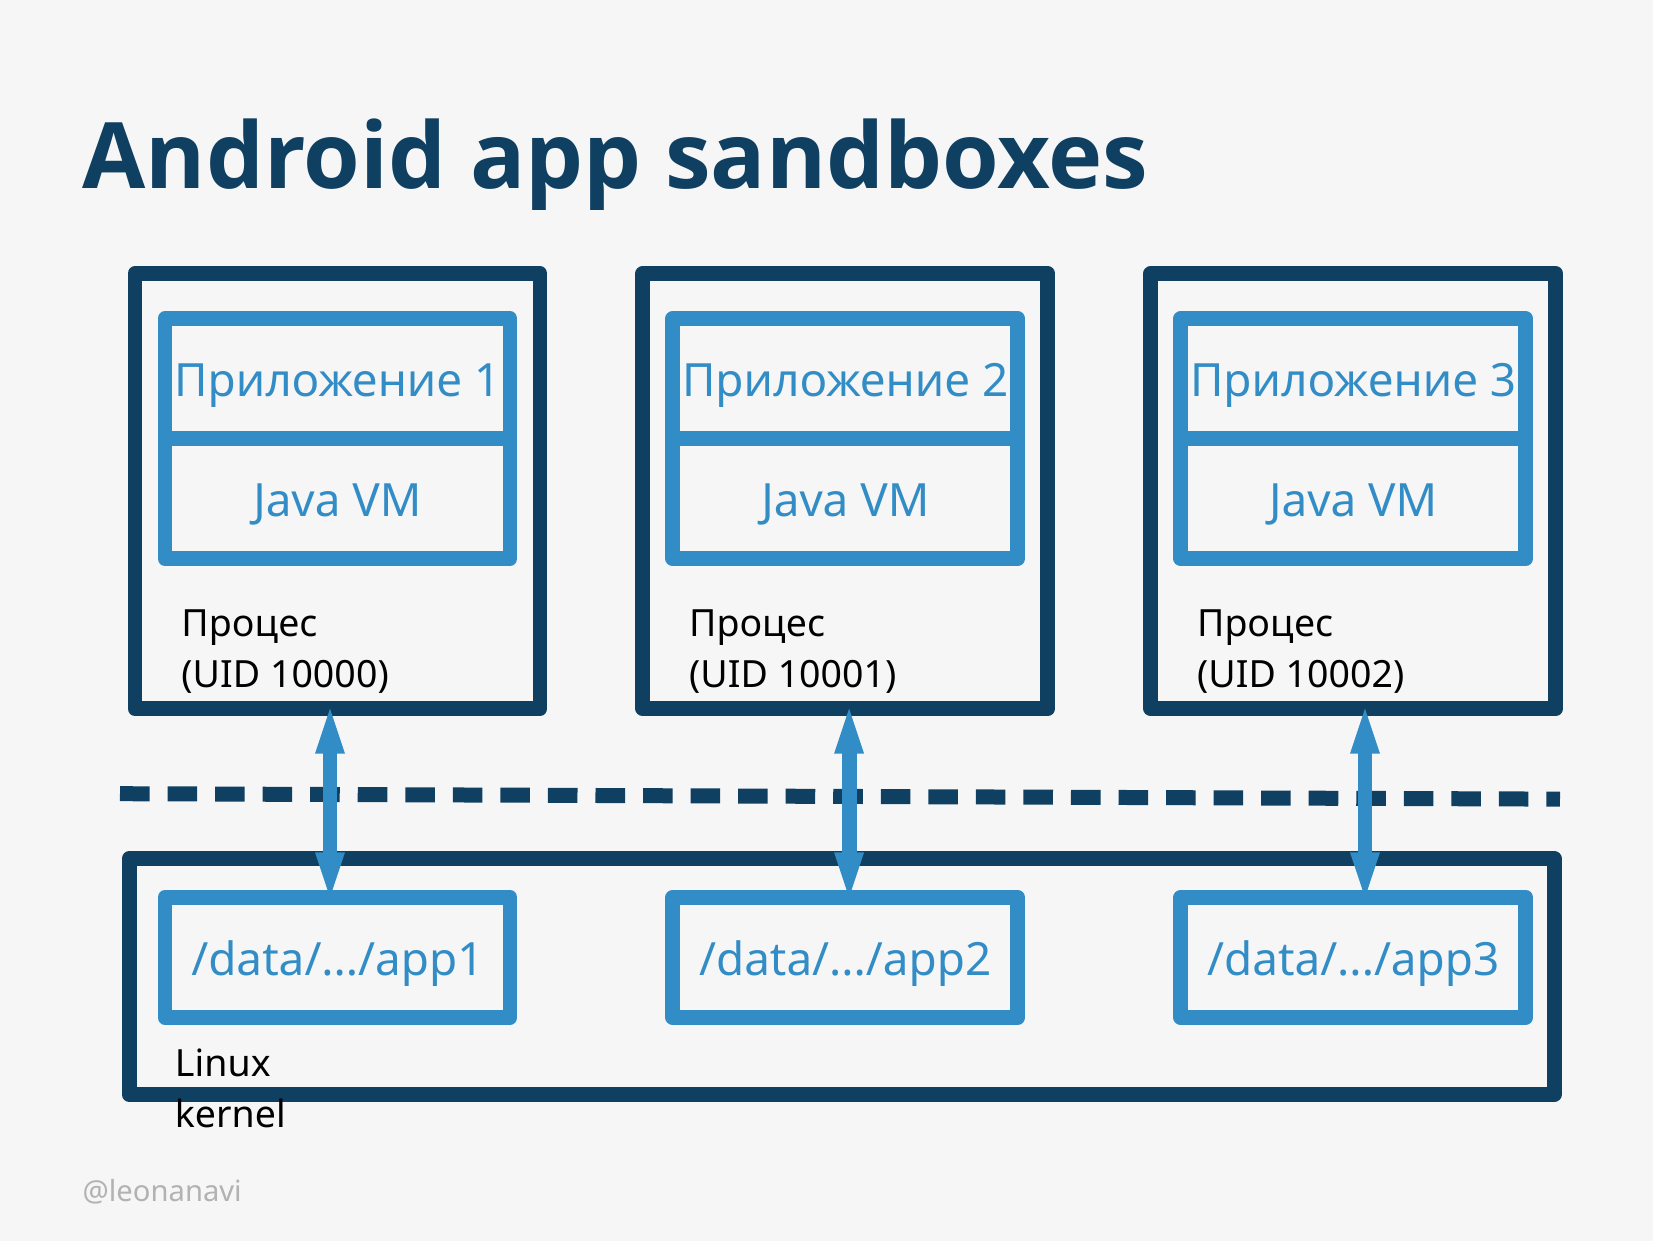

# Android app sandboxes
Приложение 1
Приложение 2
Приложение 3
Java VM
Java VM
Java VM
Процес
(UID 10000)
Процес
(UID 10001)
Процес
(UID 10002)
/data/.../app1
/data/.../app2
/data/.../app3
Linux kernel